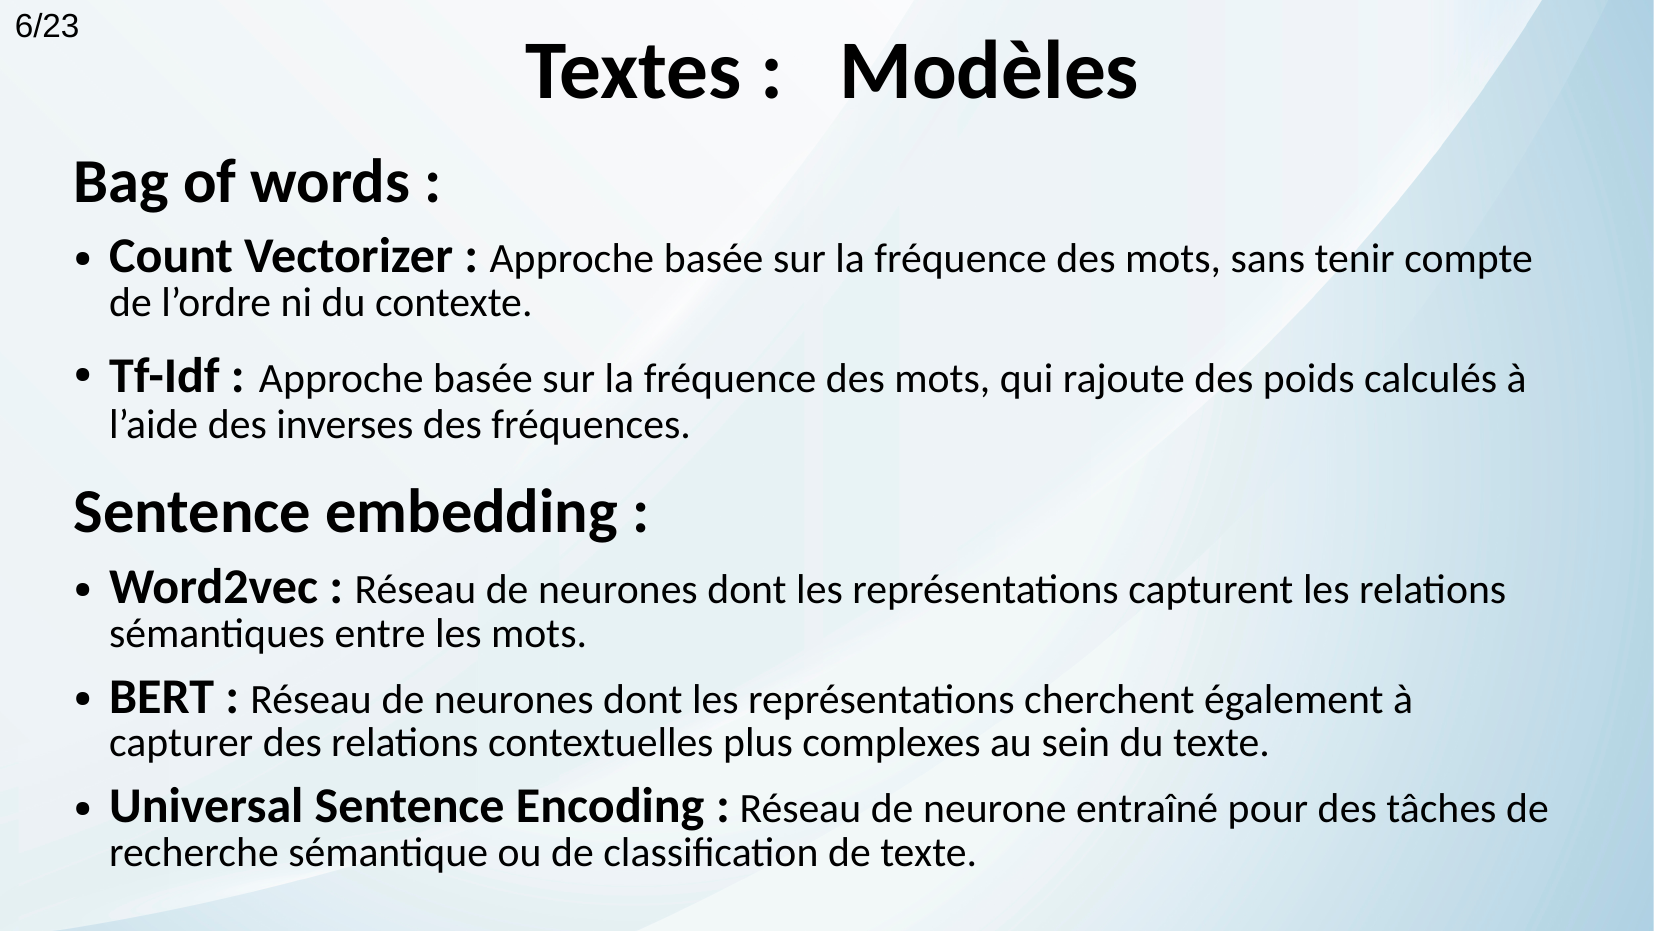

6/23
# Textes : Modèles
Bag of words :
Count Vectorizer : Approche basée sur la fréquence des mots, sans tenir compte de l’ordre ni du contexte.
Tf-Idf : Approche basée sur la fréquence des mots, qui rajoute des poids calculés à l’aide des inverses des fréquences.
Sentence embedding :
Word2vec : Réseau de neurones dont les représentations capturent les relations sémantiques entre les mots.
BERT : Réseau de neurones dont les représentations cherchent également à capturer des relations contextuelles plus complexes au sein du texte.
Universal Sentence Encoding : Réseau de neurone entraîné pour des tâches de recherche sémantique ou de classification de texte.